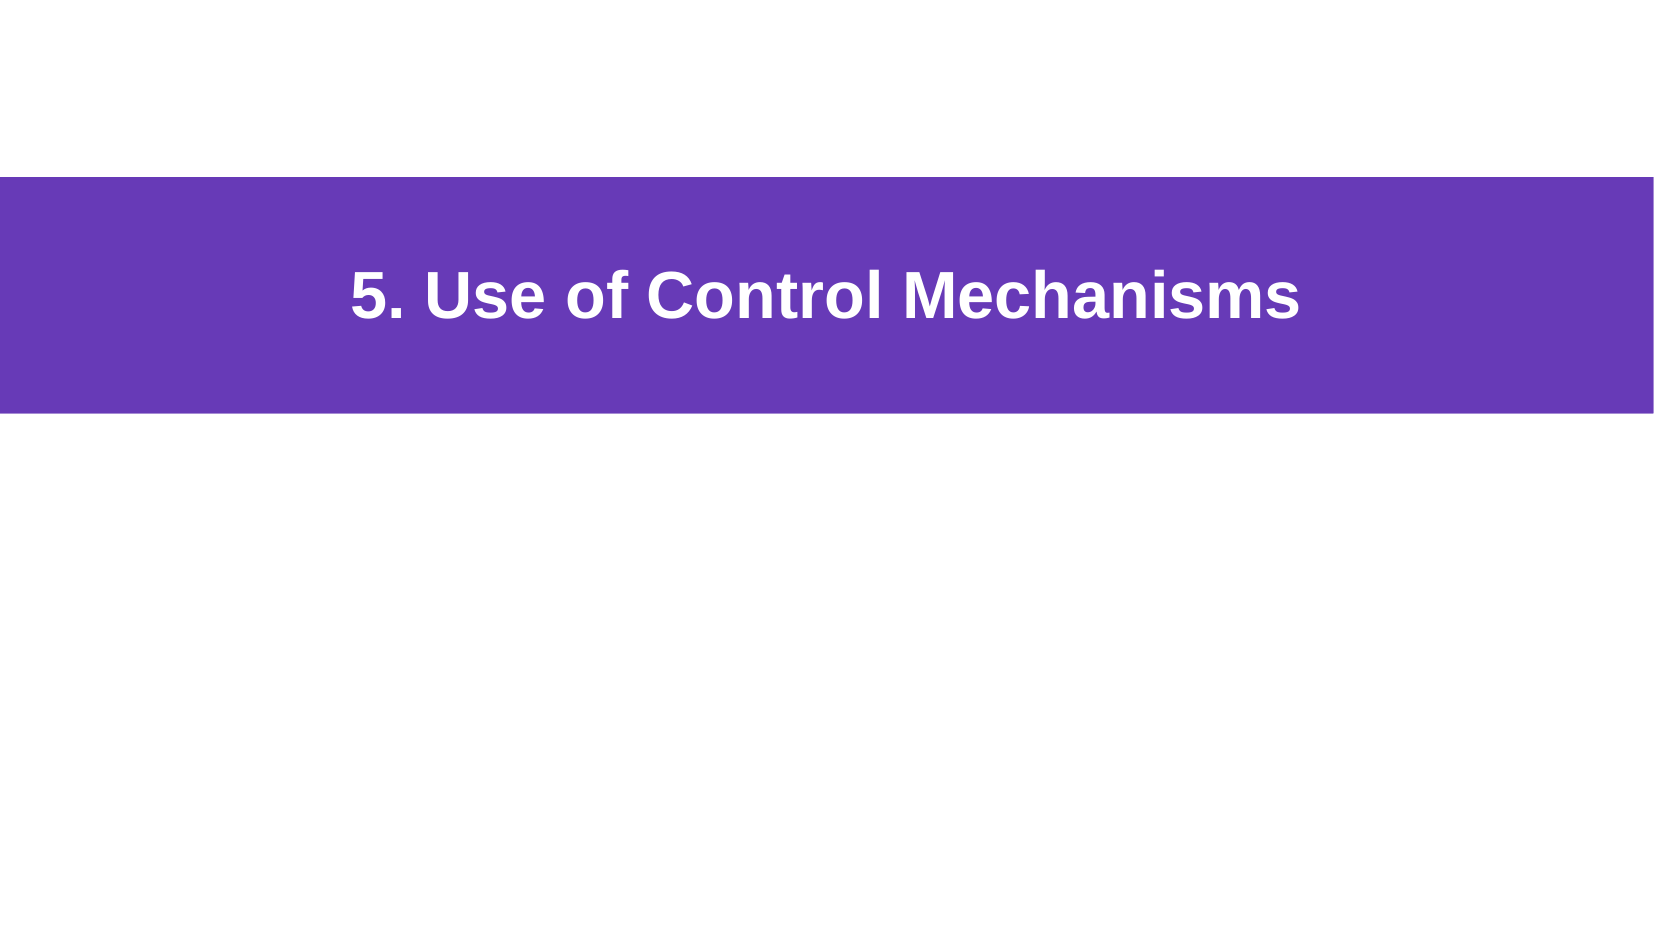

# A (very) short history
5. Use of Control Mechanisms